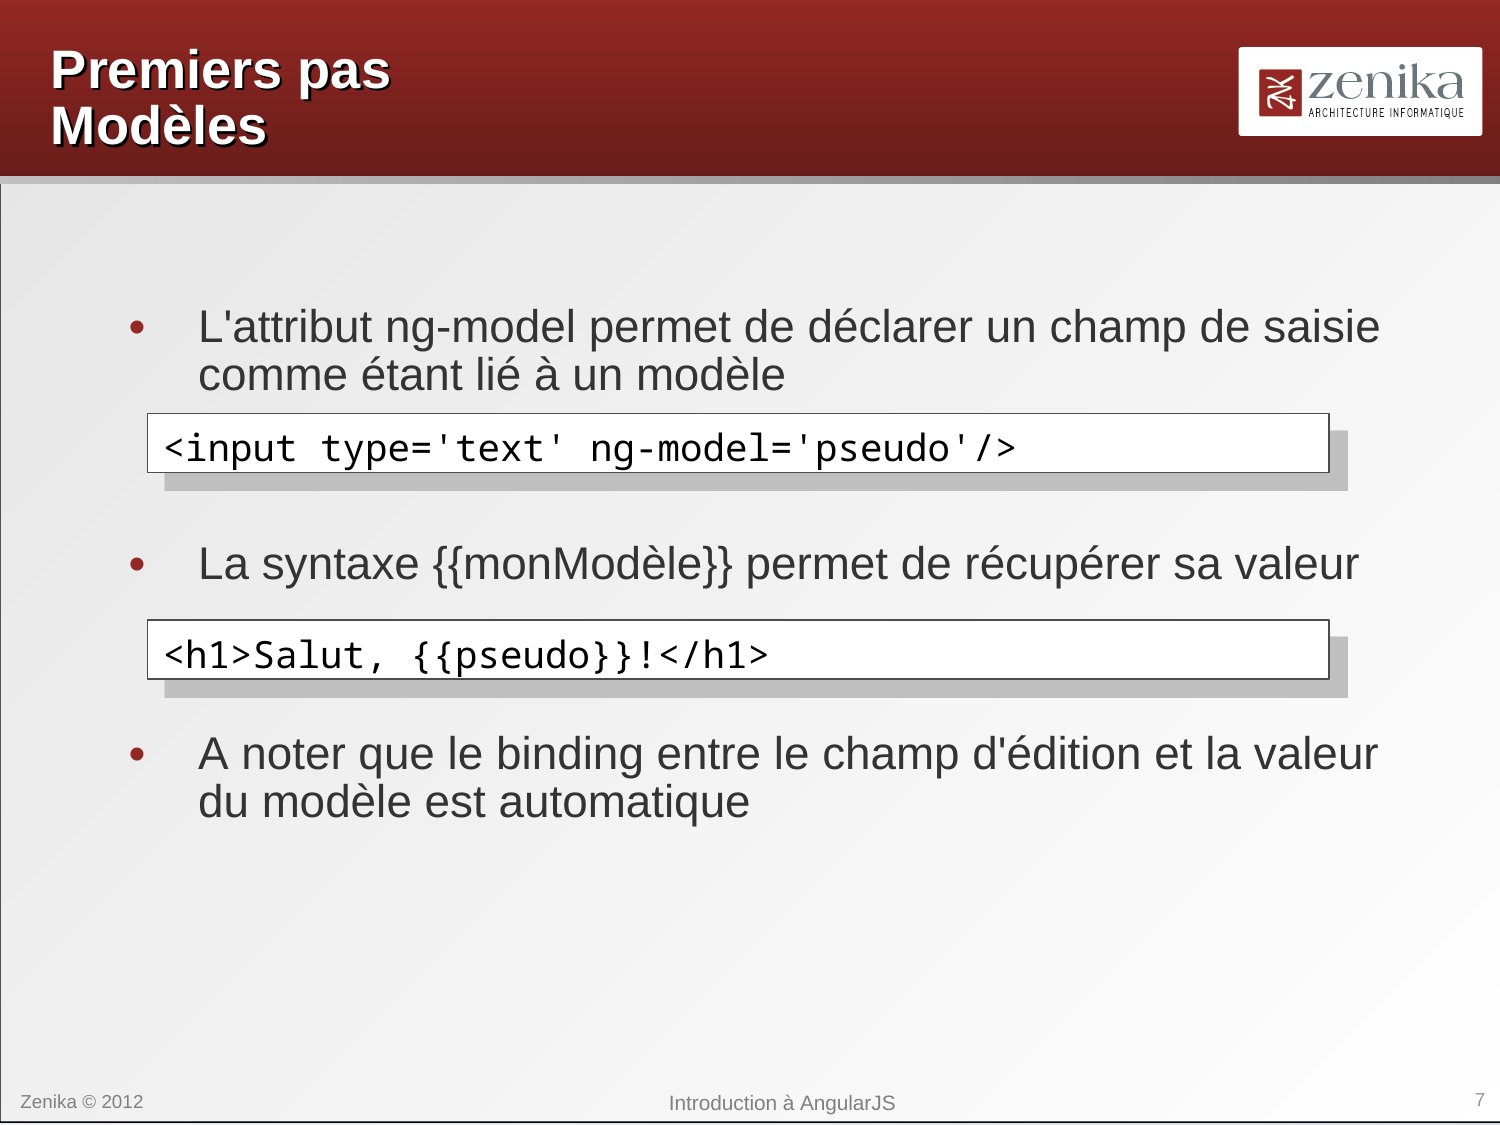

# Premiers pas Modèles
L'attribut ng-model permet de déclarer un champ de saisie comme étant lié à un modèle
La syntaxe {{monModèle}} permet de récupérer sa valeur
A noter que le binding entre le champ d'édition et la valeur du modèle est automatique
<input type='text' ng-model='pseudo'/>
<h1>Salut, {{pseudo}}!</h1>